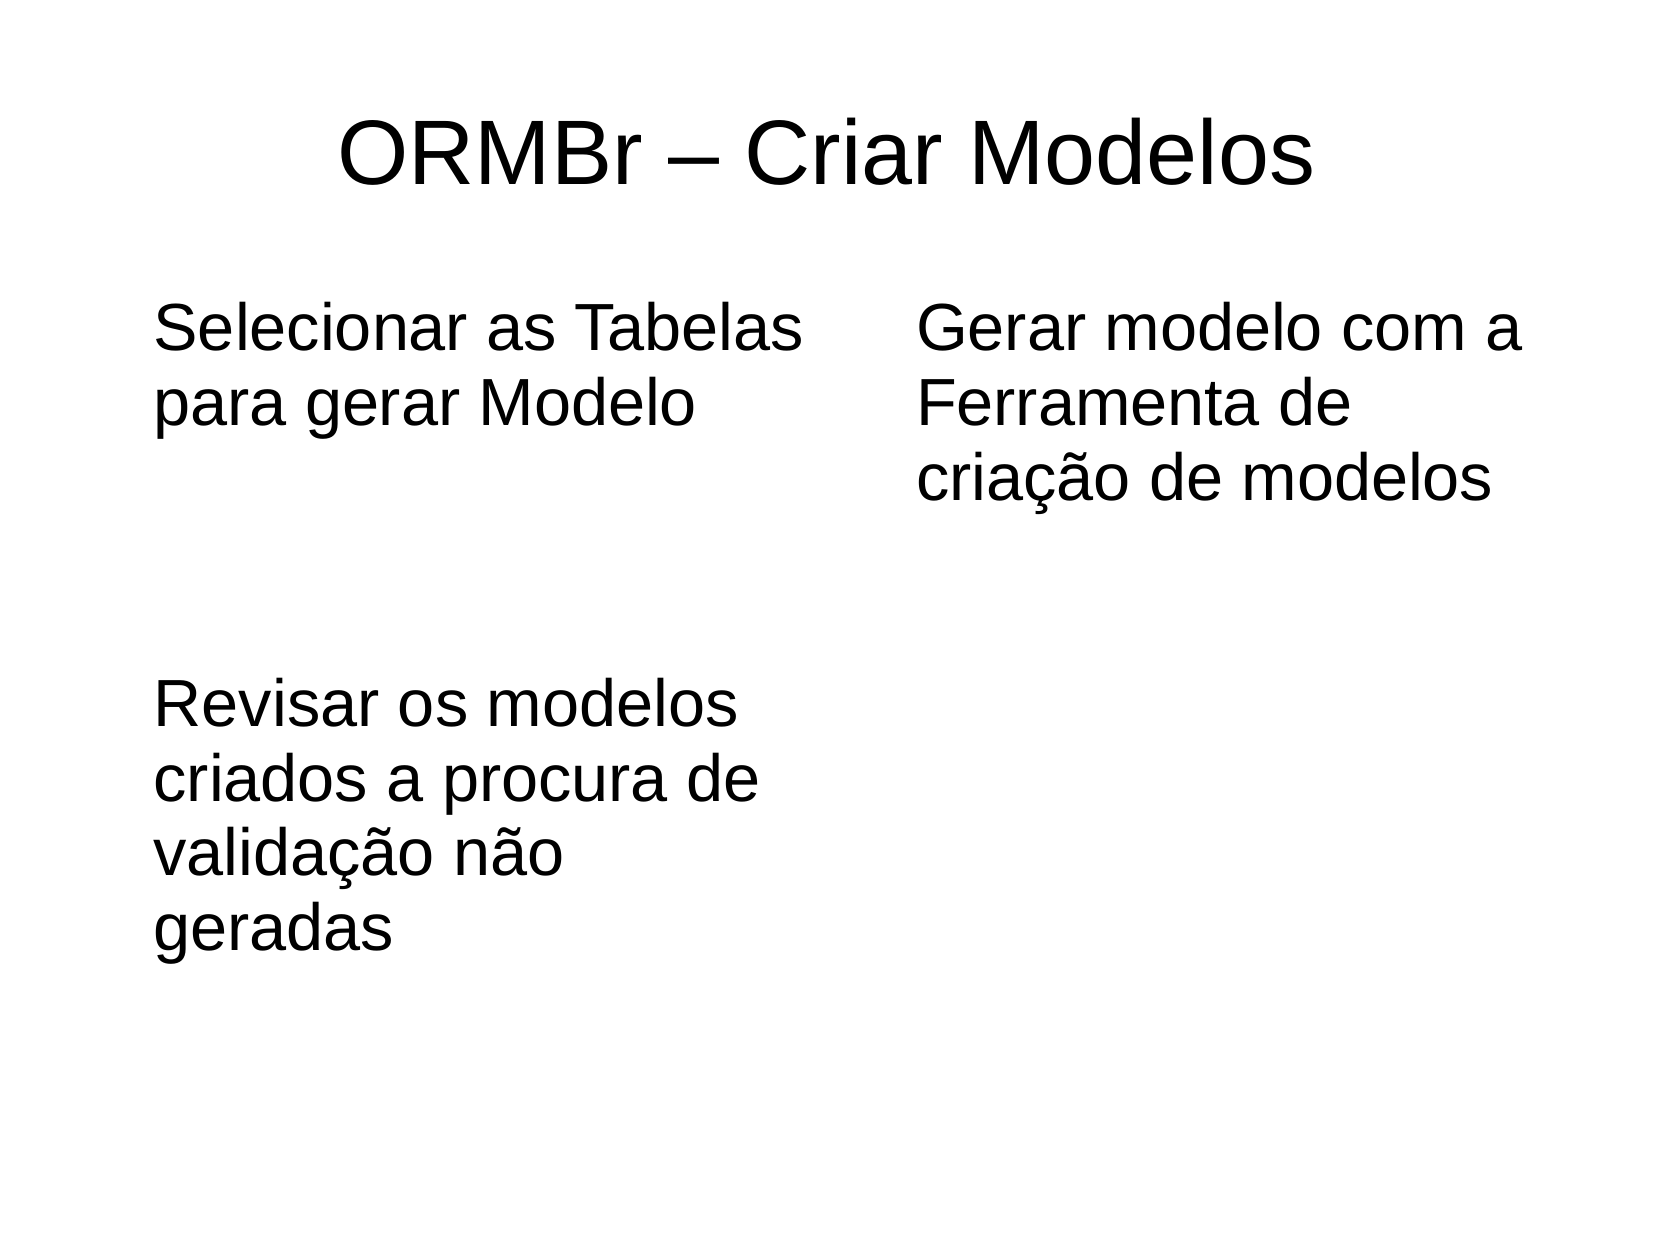

# ORMBr – Criar Modelos
Selecionar as Tabelas para gerar Modelo
Gerar modelo com a Ferramenta de criação de modelos
Revisar os modelos criados a procura de validação não geradas